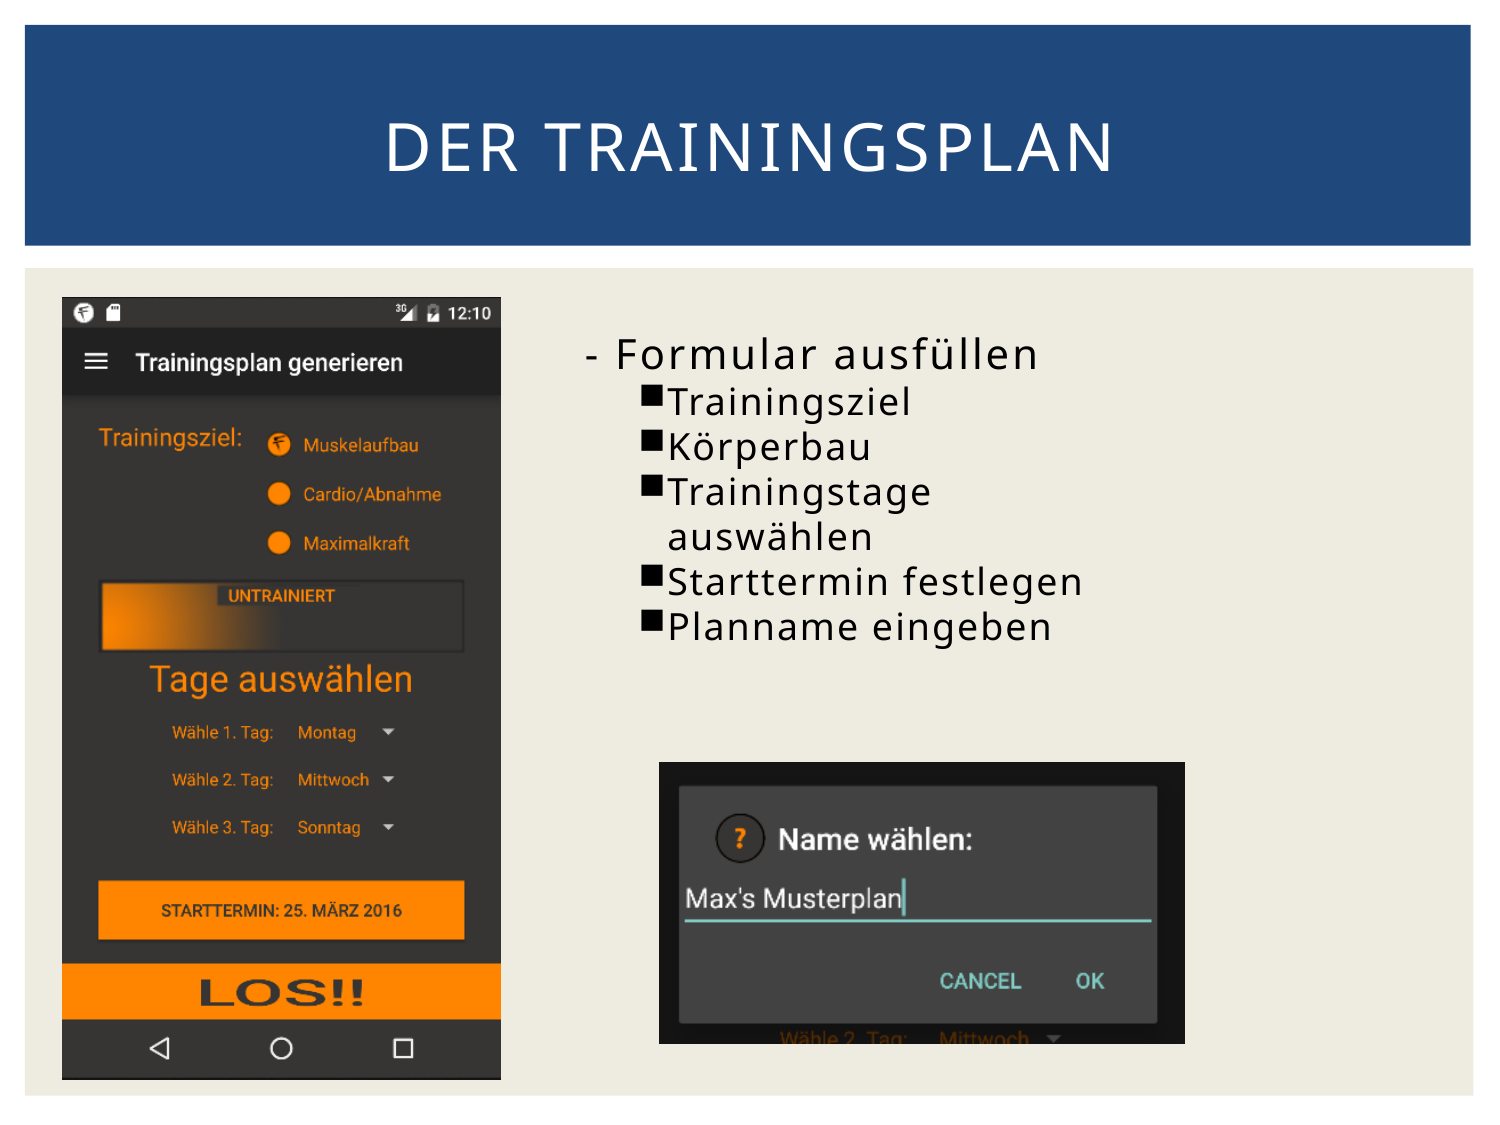

Der Trainingsplan
- Formular ausfüllen
Trainingsziel
Körperbau
Trainingstage auswählen
Starttermin festlegen
Planname eingeben